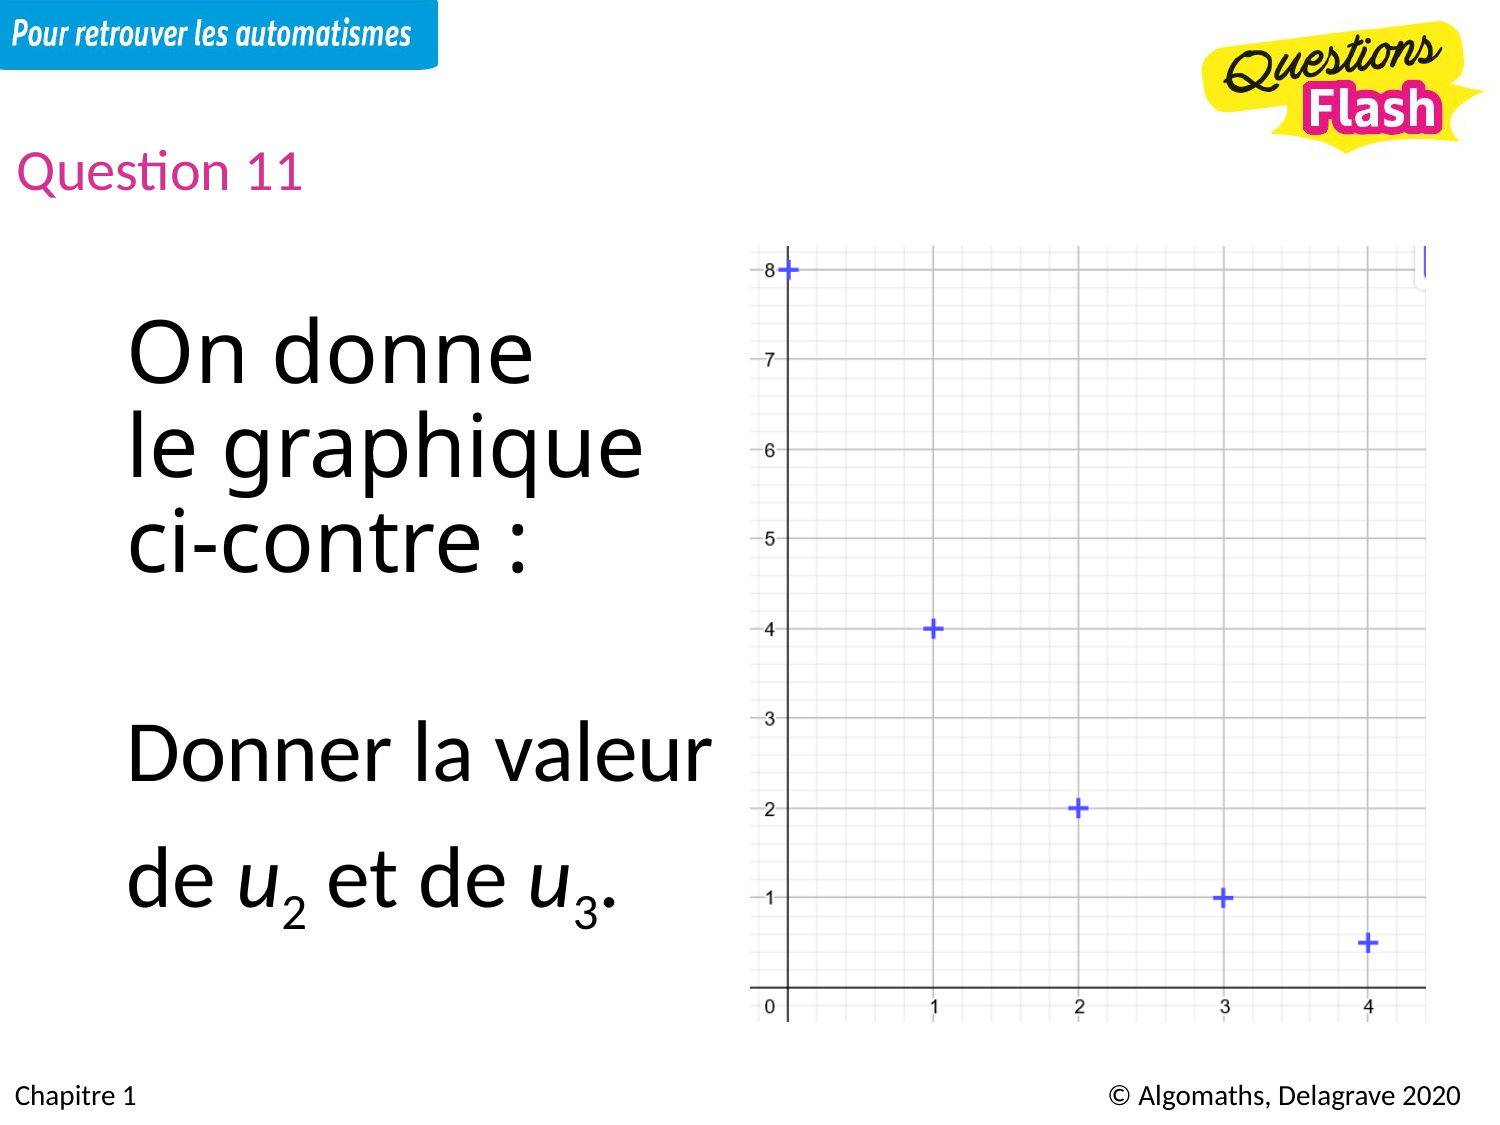

Question 11
On donne
le graphique
ci-contre :
# Donner la valeur
de u2 et de u3.